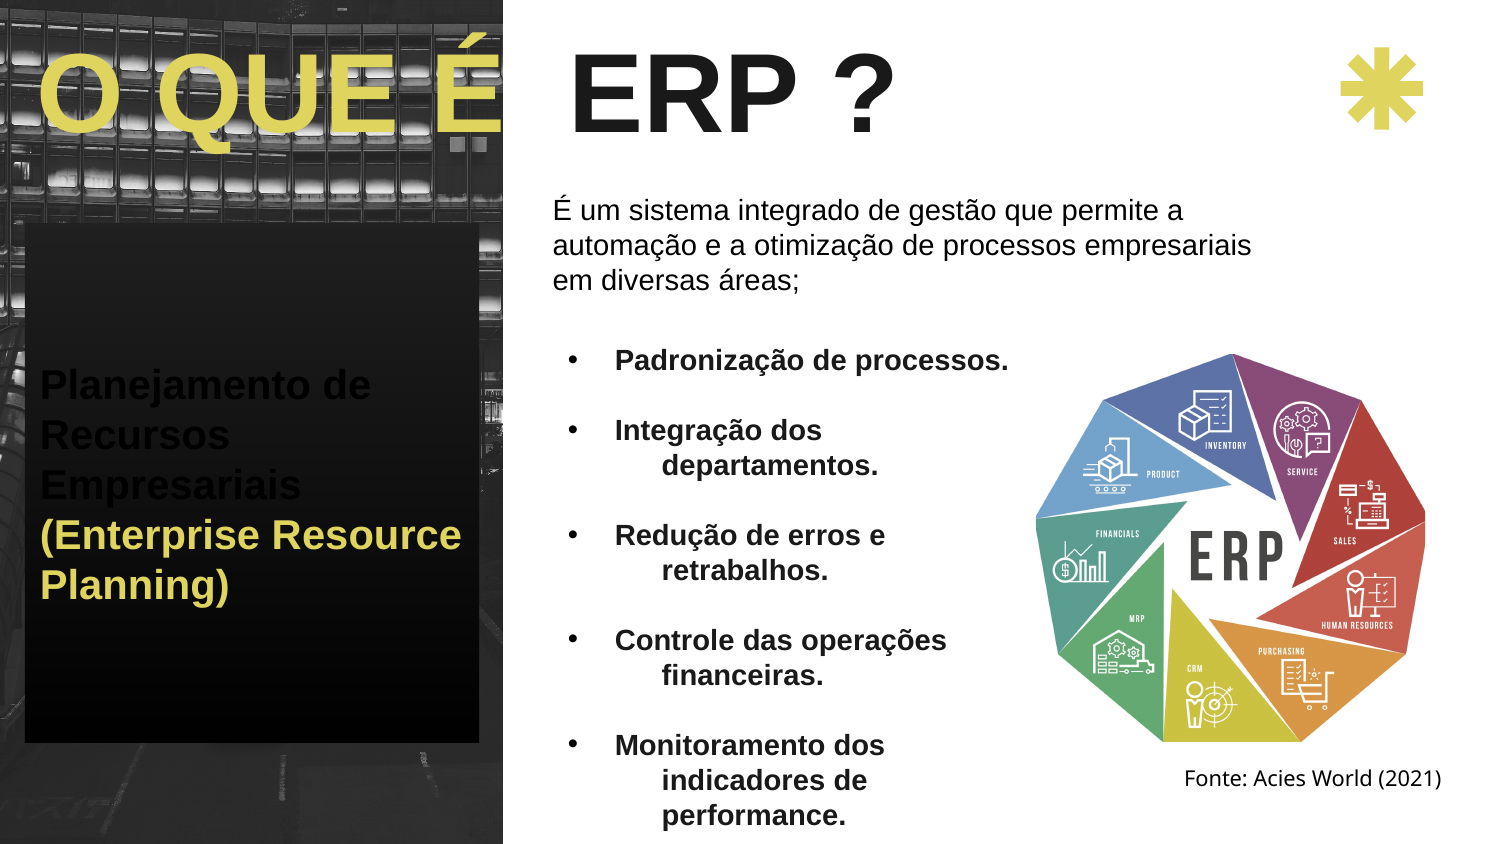

# O QUE É ERP ?
É um sistema integrado de gestão que permite a automação e a otimização de processos empresariais em diversas áreas;
Planejamento de Recursos Empresariais (Enterprise Resource Planning)
Padronização de processos.
Integração dos departamentos.
Redução de erros e retrabalhos.
Controle das operações financeiras.
Monitoramento dos indicadores de performance.
Fonte: Acies World (2021)